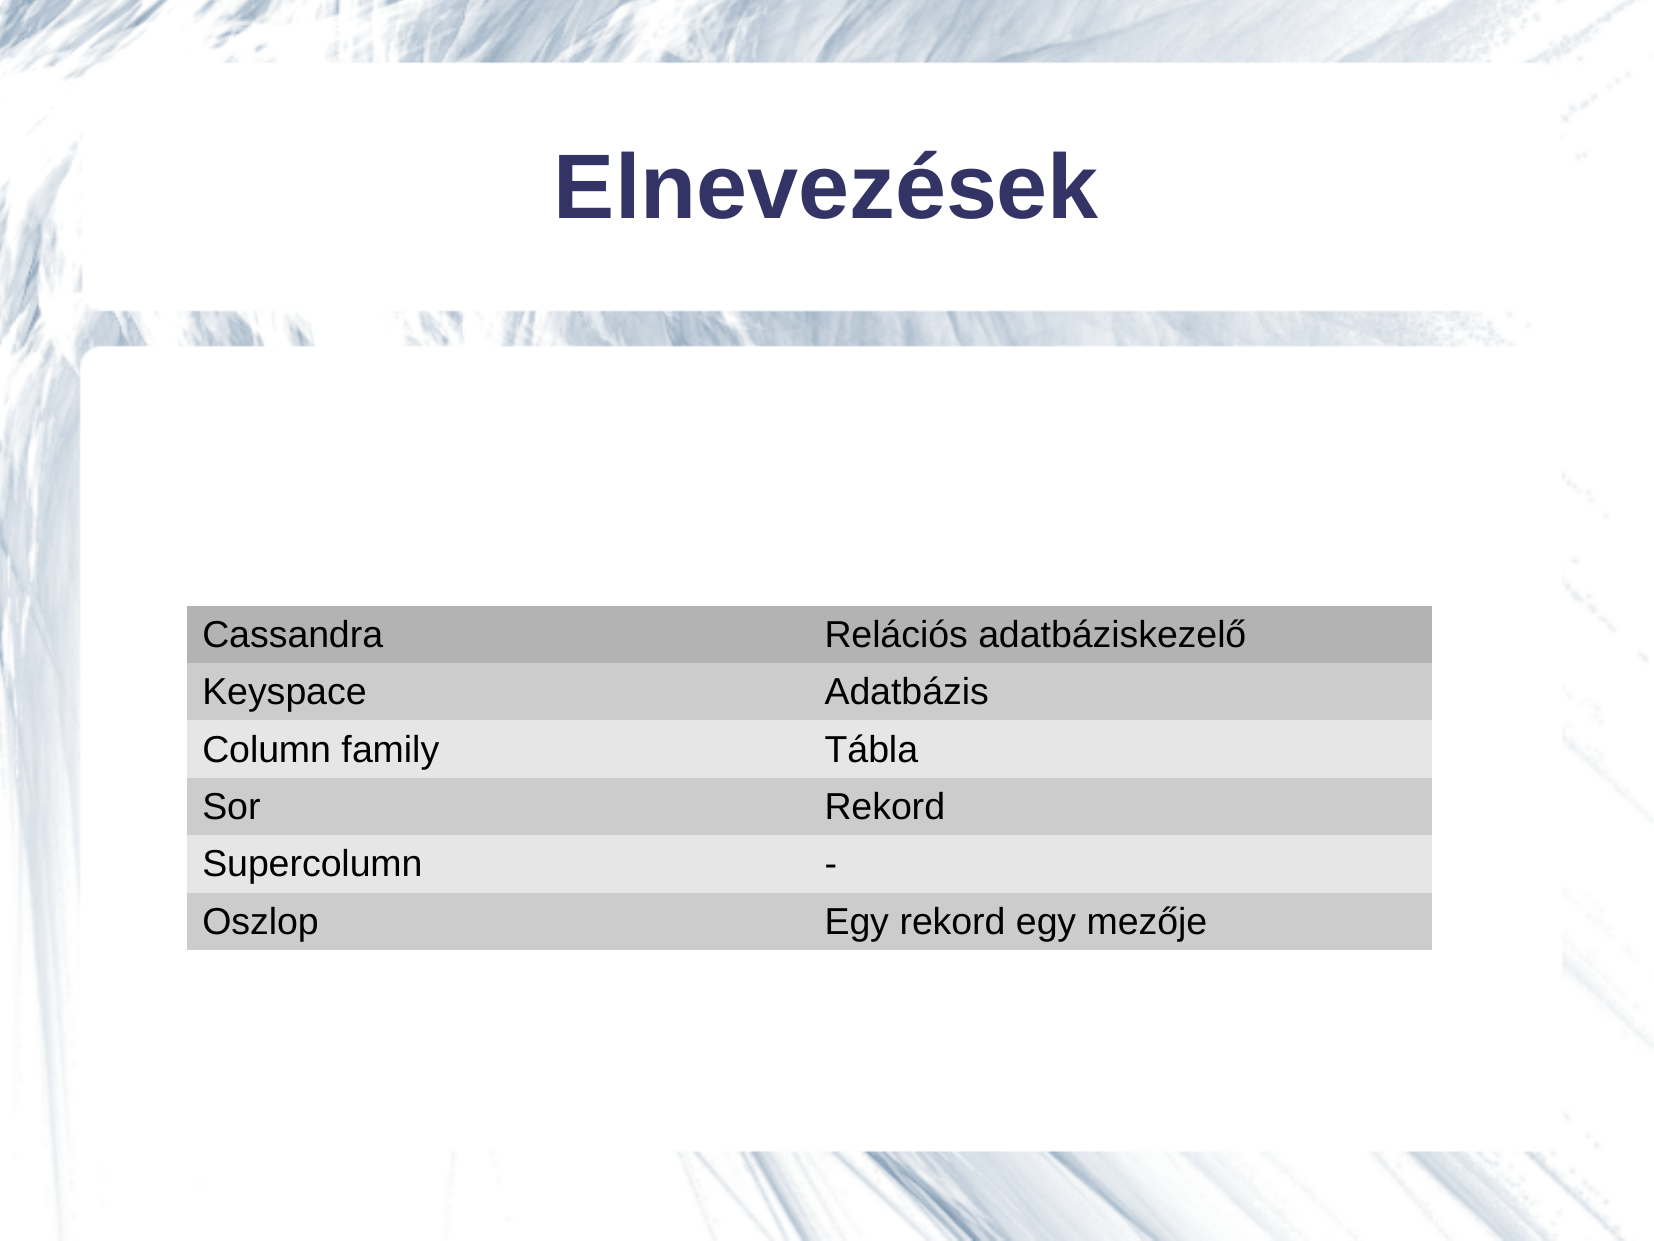

# Elnevezések
| Cassandra | Relációs adatbáziskezelő |
| --- | --- |
| Keyspace | Adatbázis |
| Column family | Tábla |
| Sor | Rekord |
| Supercolumn | - |
| Oszlop | Egy rekord egy mezője |